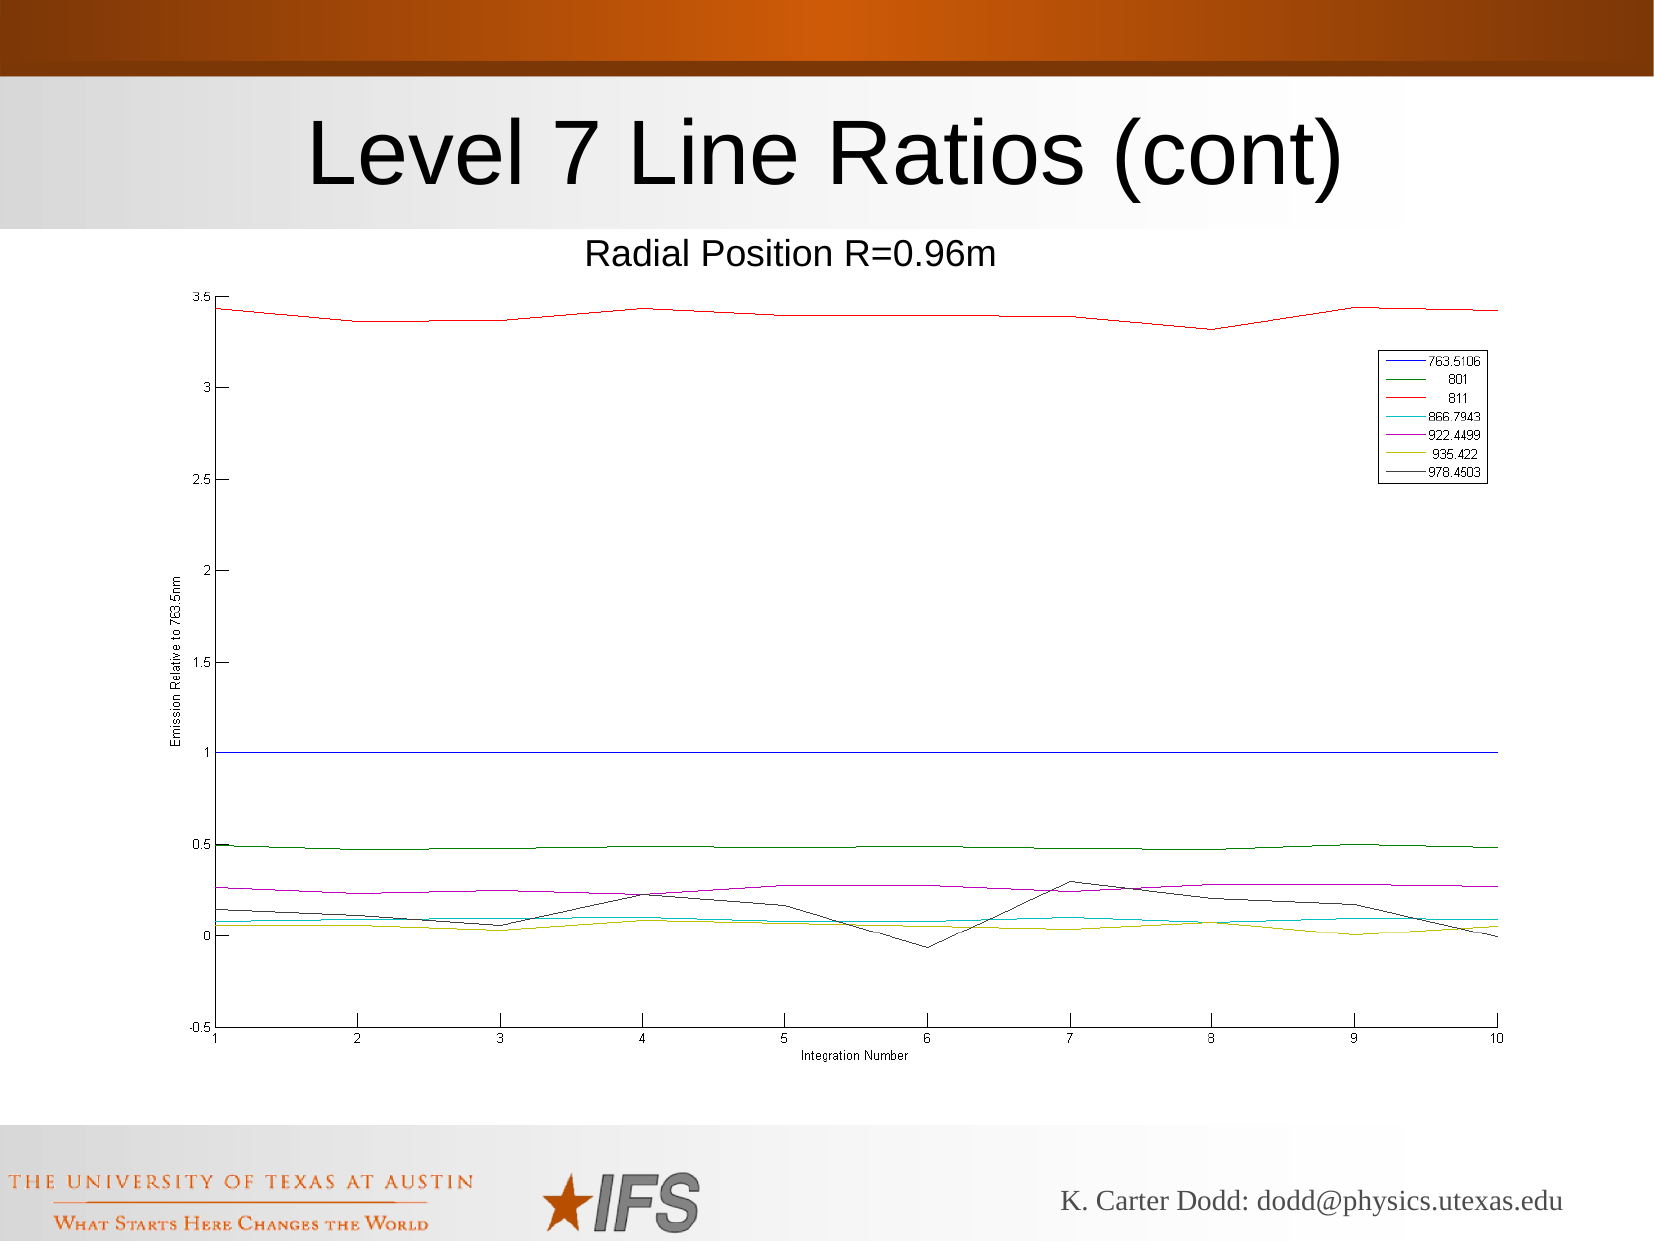

# Level 7 Line Ratios (cont)
Radial Position R=0.96m